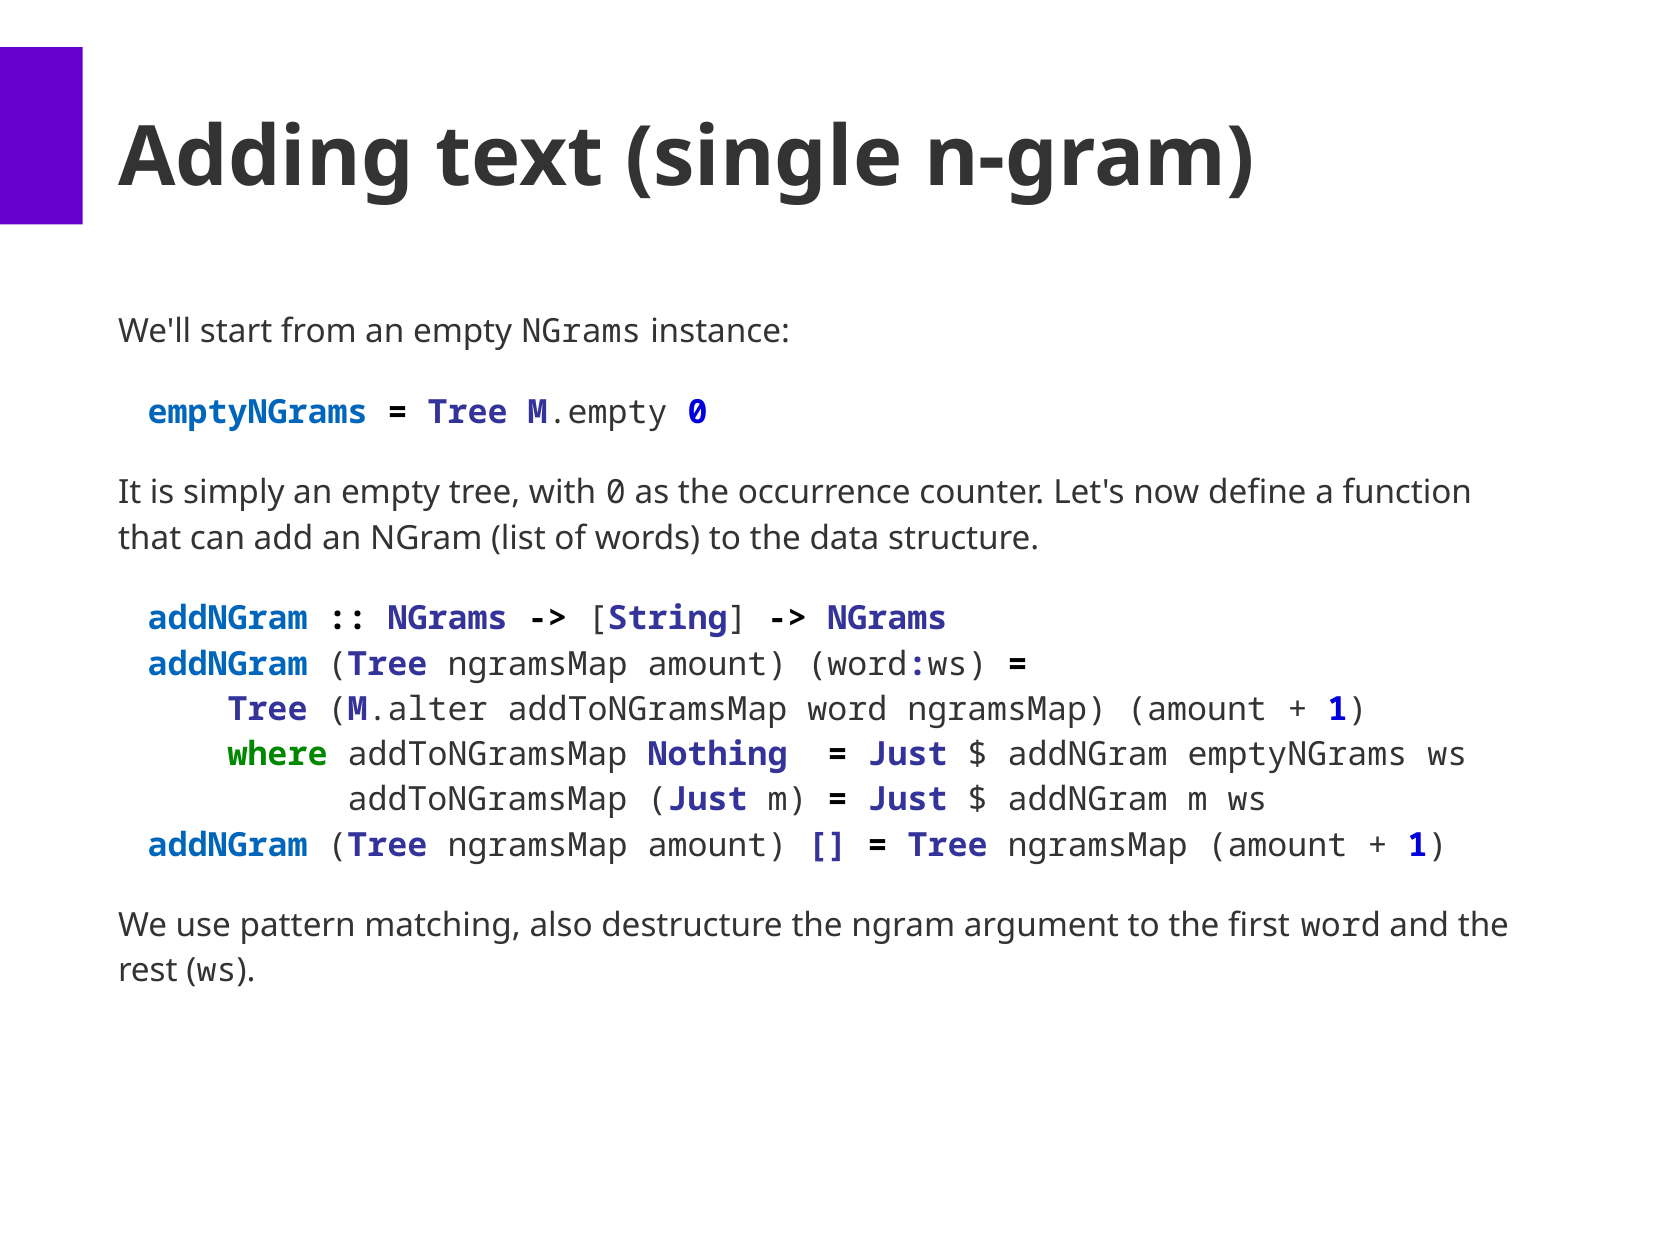

# Adding text (single n-gram)
We'll start from an empty NGrams instance:
emptyNGrams = Tree M.empty 0
It is simply an empty tree, with 0 as the occurrence counter. Let's now define a function that can add an NGram (list of words) to the data structure.
addNGram :: NGrams -> [String] -> NGrams
addNGram (Tree ngramsMap amount) (word:ws) =
 Tree (M.alter addToNGramsMap word ngramsMap) (amount + 1)
 where addToNGramsMap Nothing = Just $ addNGram emptyNGrams ws
 addToNGramsMap (Just m) = Just $ addNGram m ws
addNGram (Tree ngramsMap amount) [] = Tree ngramsMap (amount + 1)
We use pattern matching, also destructure the ngram argument to the first word and the rest (ws).